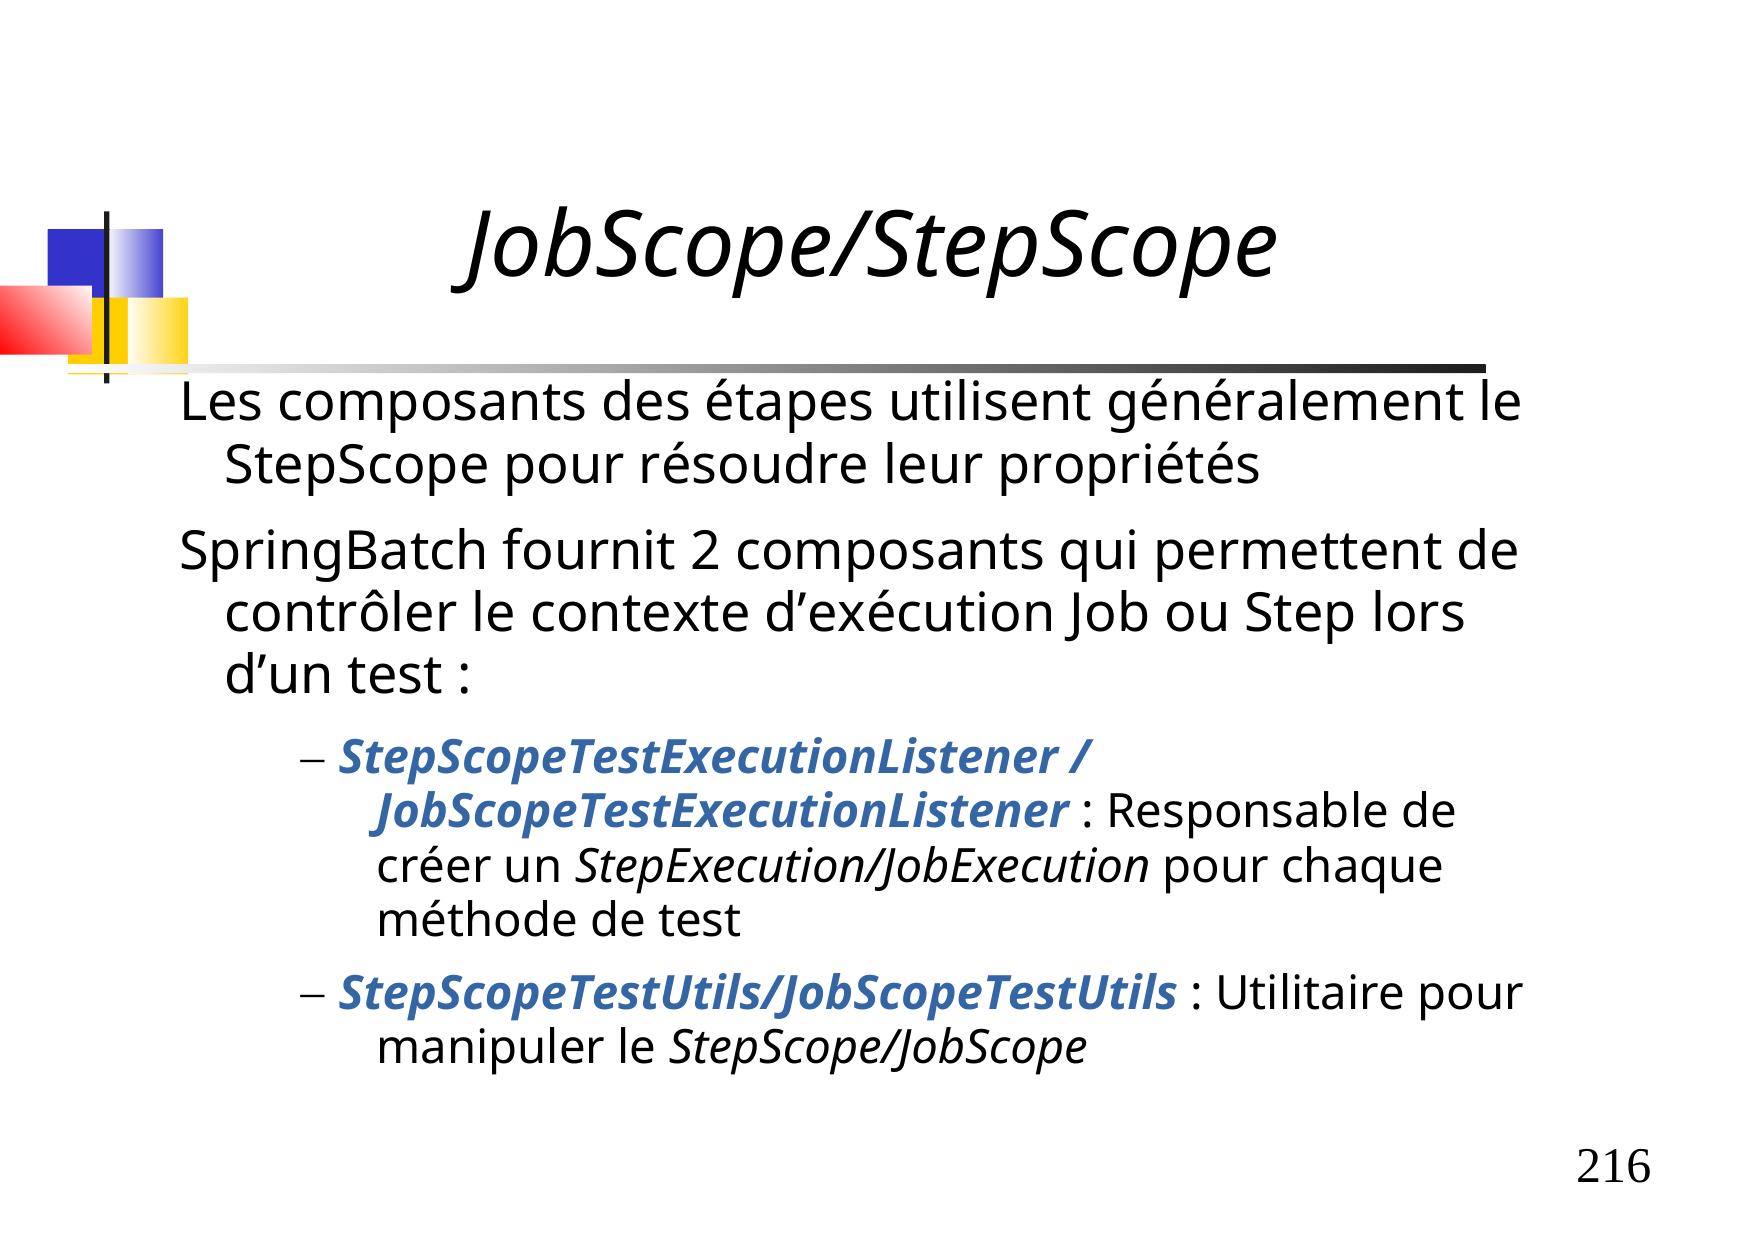

# JobScope/StepScope
Les composants des étapes utilisent généralement le StepScope pour résoudre leur propriétés
SpringBatch fournit 2 composants qui permettent de contrôler le contexte d’exécution Job ou Step lors d’un test :
StepScopeTestExecutionListener / JobScopeTestExecutionListener : Responsable de créer un StepExecution/JobExecution pour chaque méthode de test
StepScopeTestUtils/JobScopeTestUtils : Utilitaire pour manipuler le StepScope/JobScope